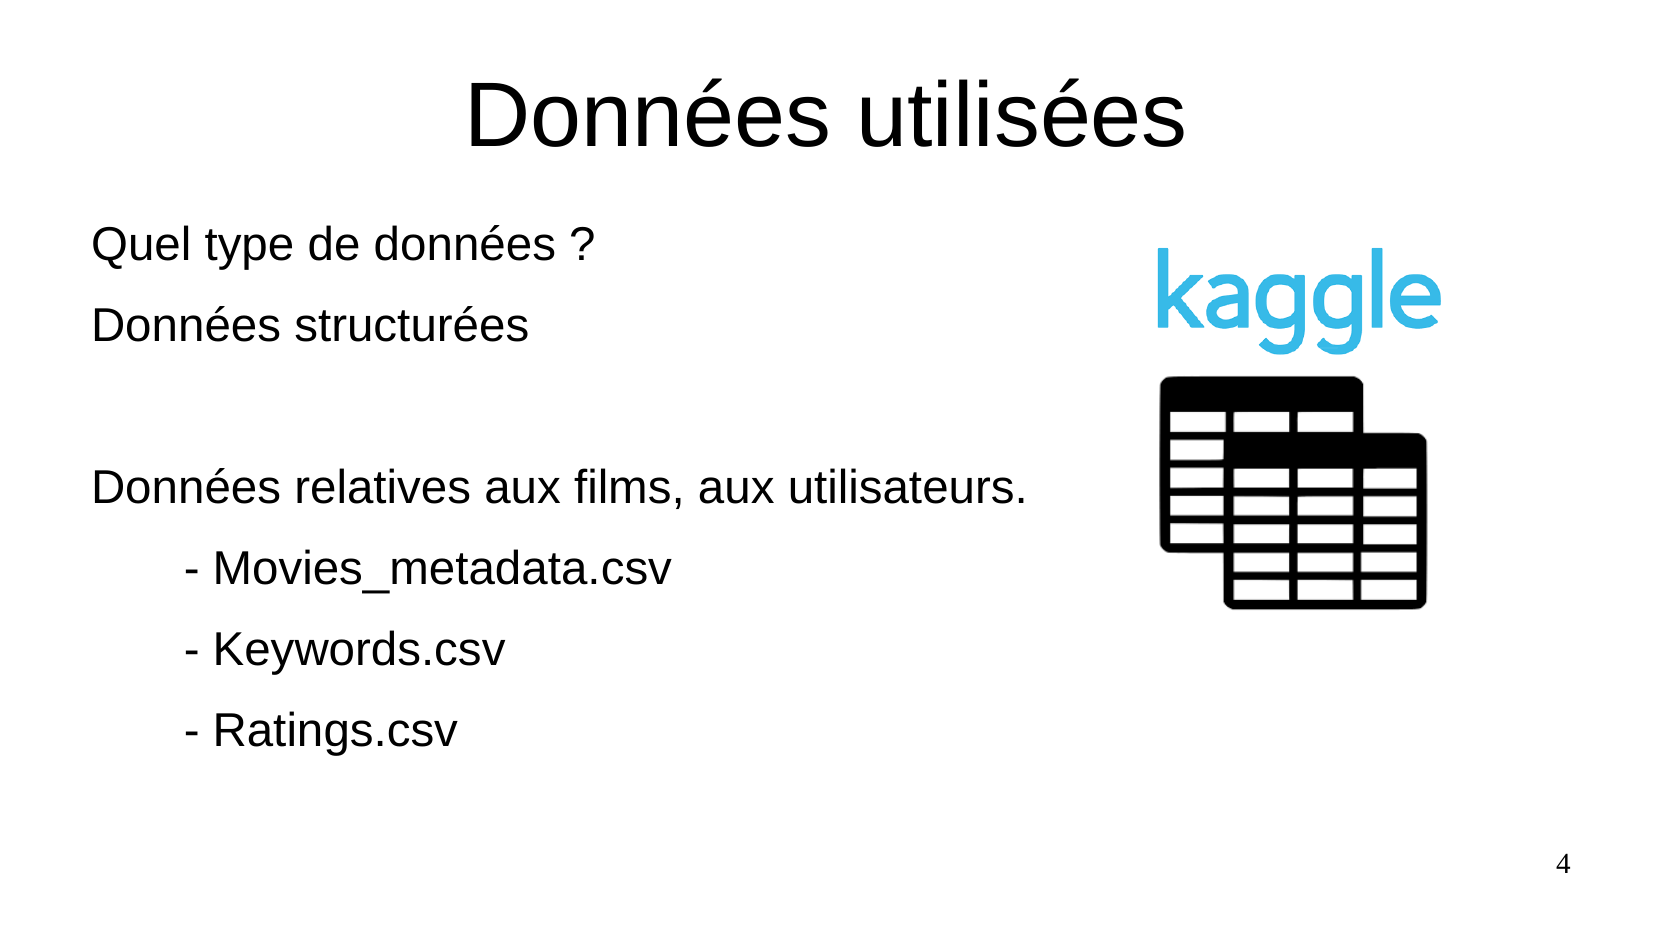

# Données utilisées
Quel type de données ?
Données structurées
Données relatives aux films, aux utilisateurs.
 - Movies_metadata.csv
 - Keywords.csv
 - Ratings.csv
4